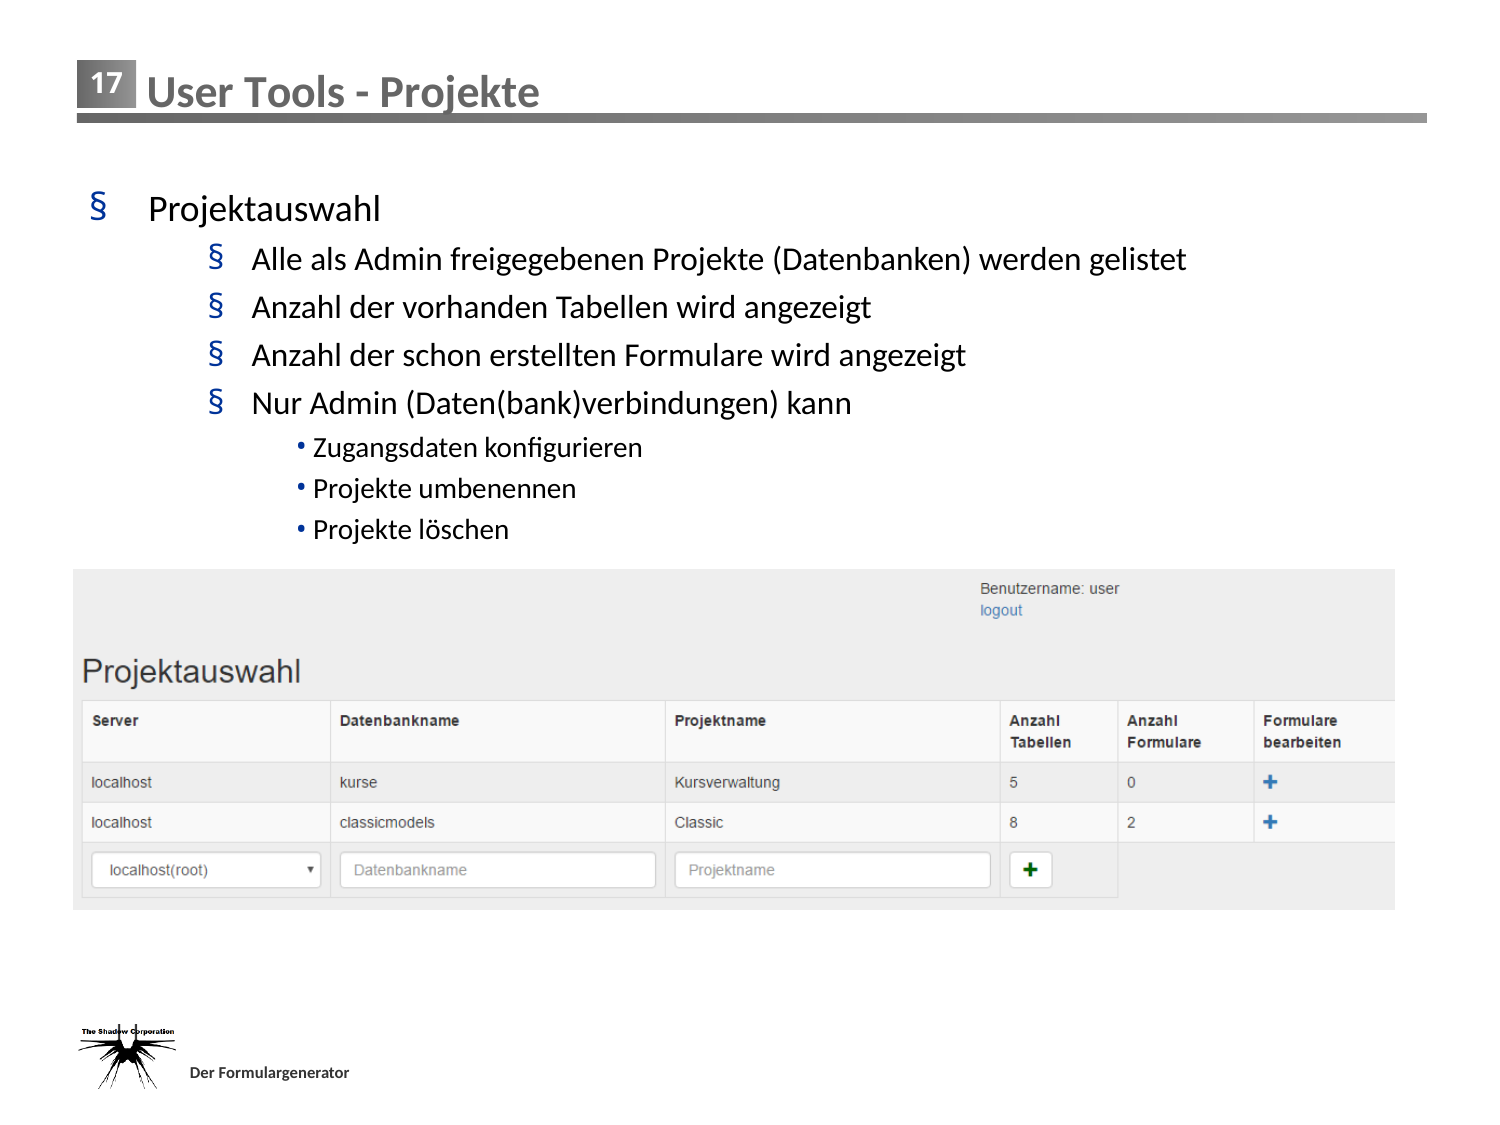

# User Tools - Projekte
	Projektauswahl
 	Alle als Admin freigegebenen Projekte (Datenbanken) werden gelistet
 	Anzahl der vorhanden Tabellen wird angezeigt
 	Anzahl der schon erstellten Formulare wird angezeigt
 	Nur Admin (Daten(bank)verbindungen) kann
 Zugangsdaten konfigurieren
 Projekte umbenennen
 Projekte löschen